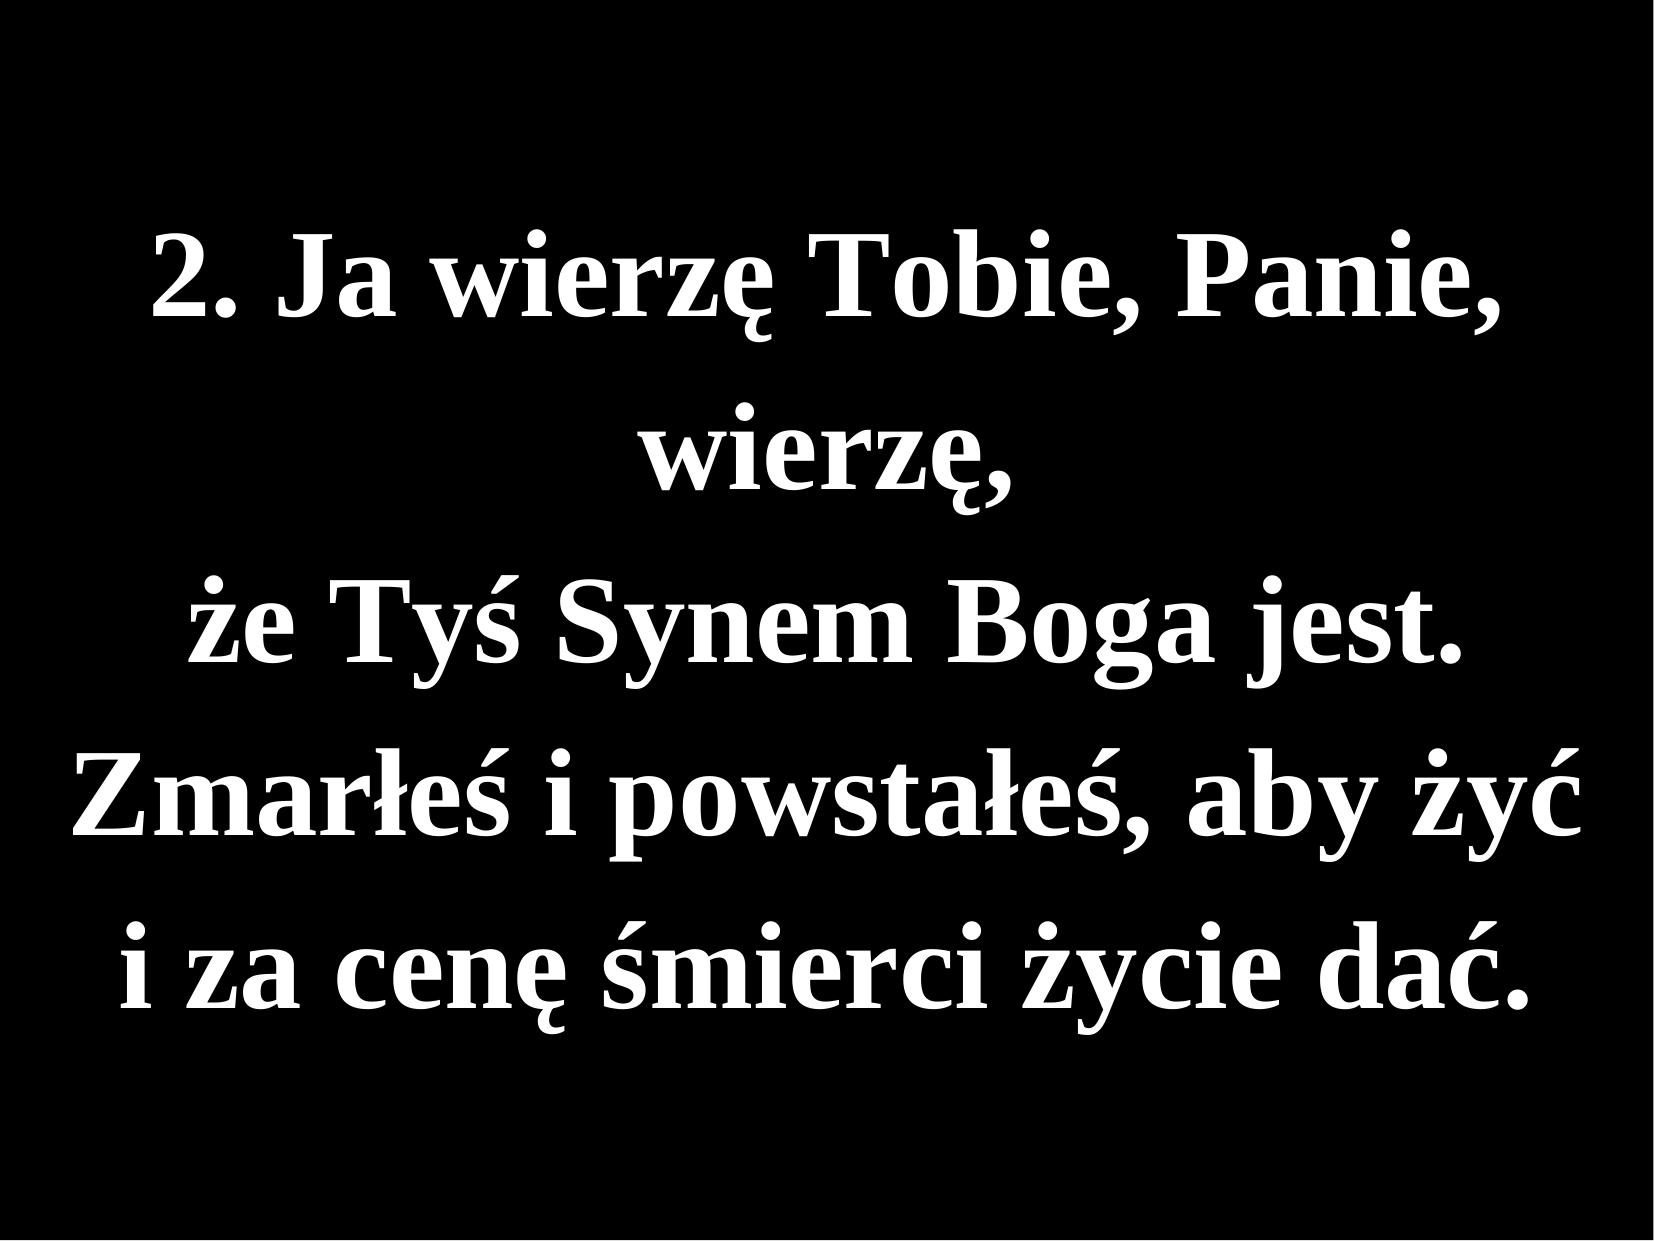

# 2. Ja wierzę Tobie, Panie, ppp wierzę, ppp że Tyś Synem Boga jest. ppp Zmarłeś i powstałeś, aby żyć ppp i za cenę śmierci życie dać.